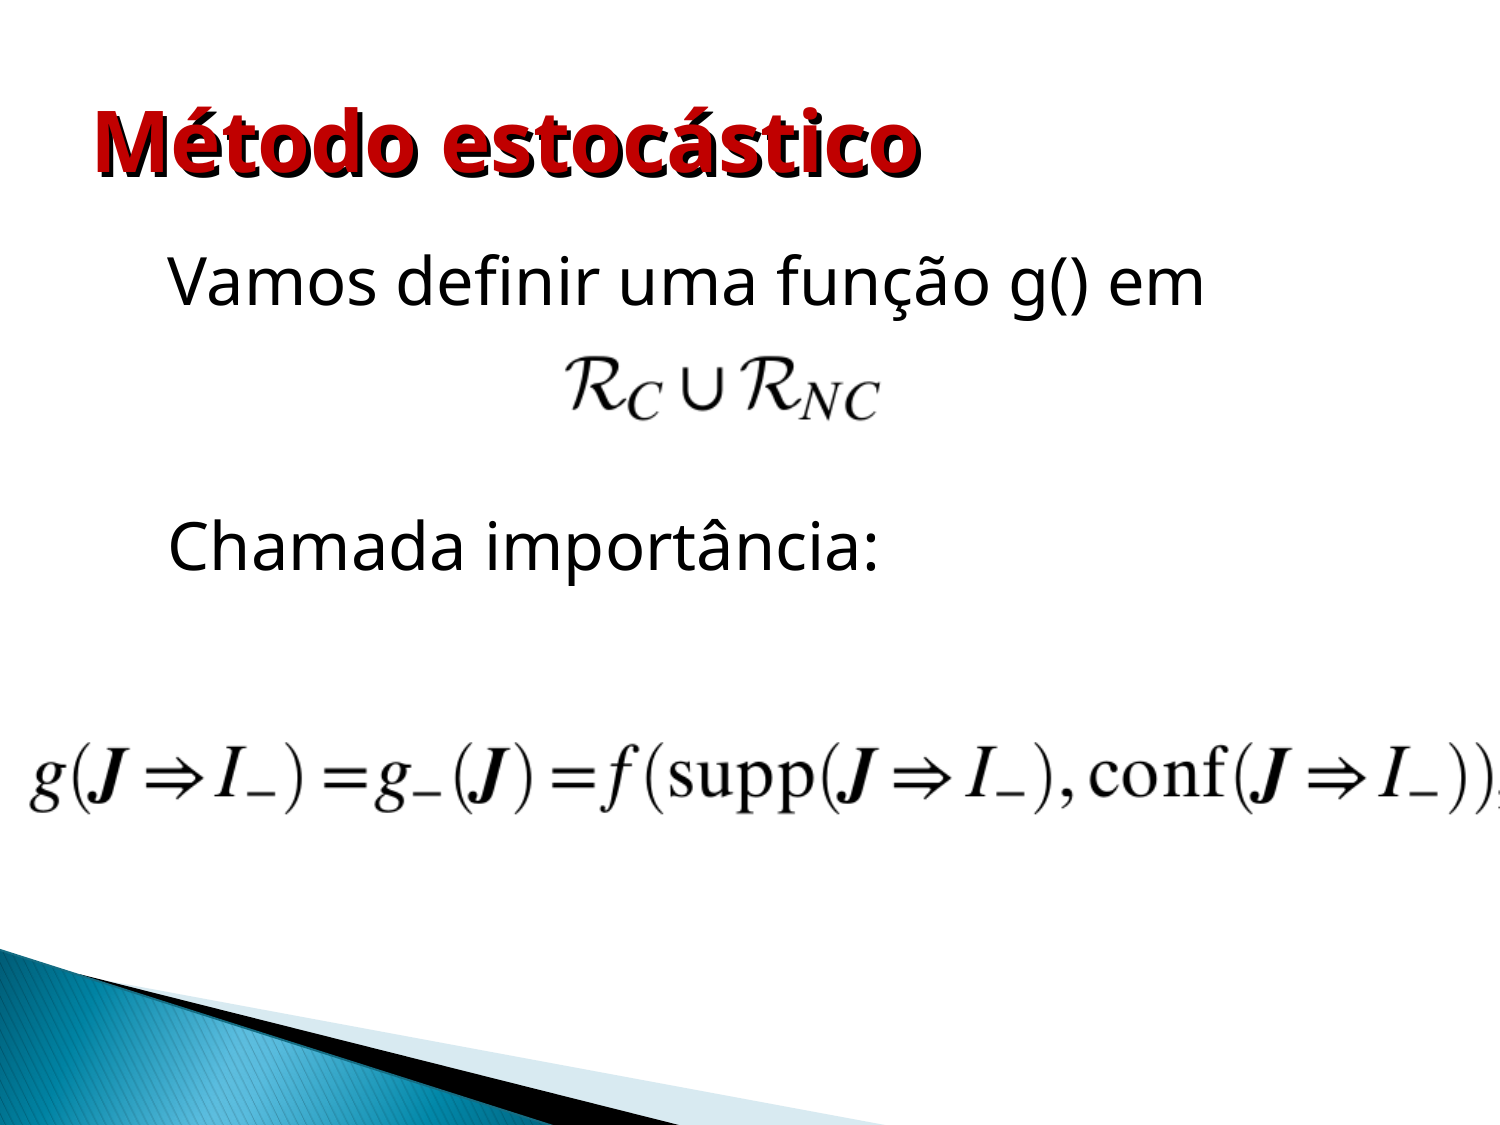

Método estocástico
# Vamos definir uma função g() em
Chamada importância: